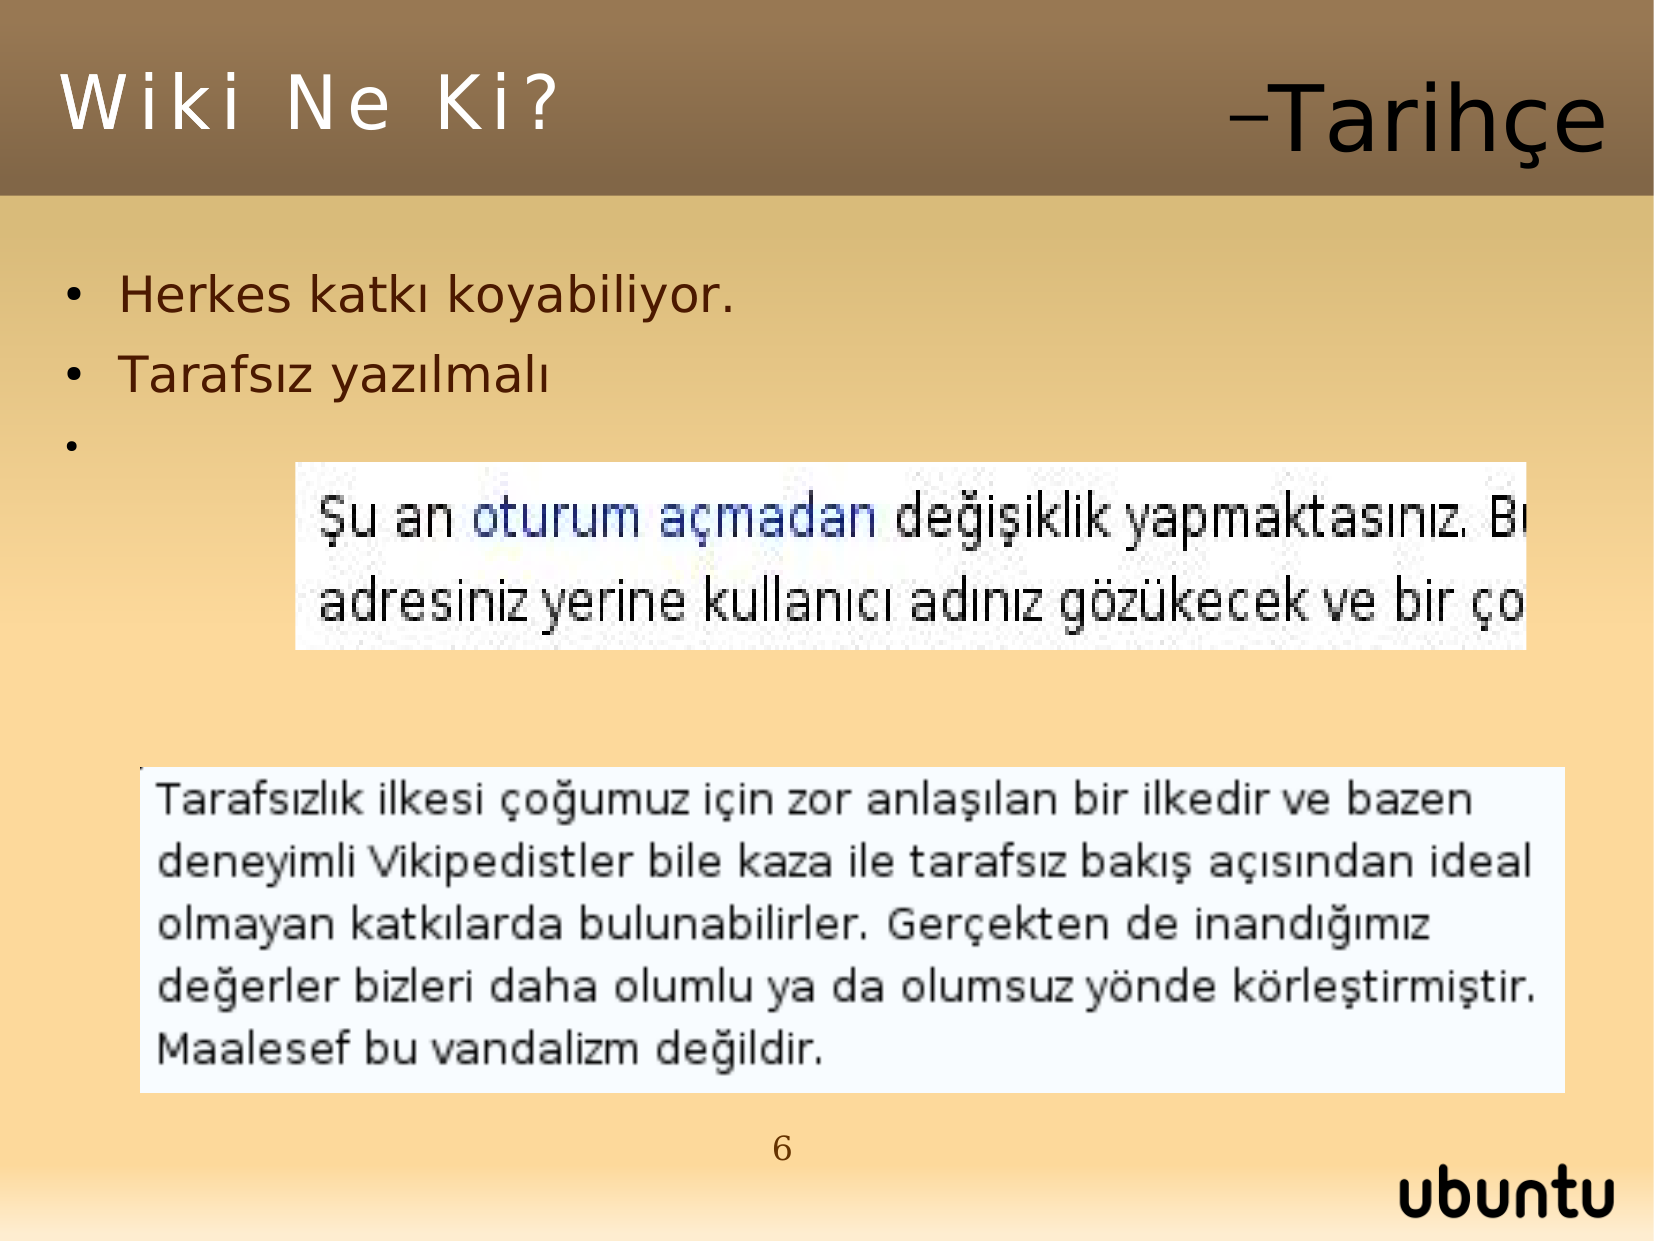

# Wiki
Wiki Ne Ki?
Tarihçe
Herkes katkı koyabiliyor.
Tarafsız yazılmalı
6